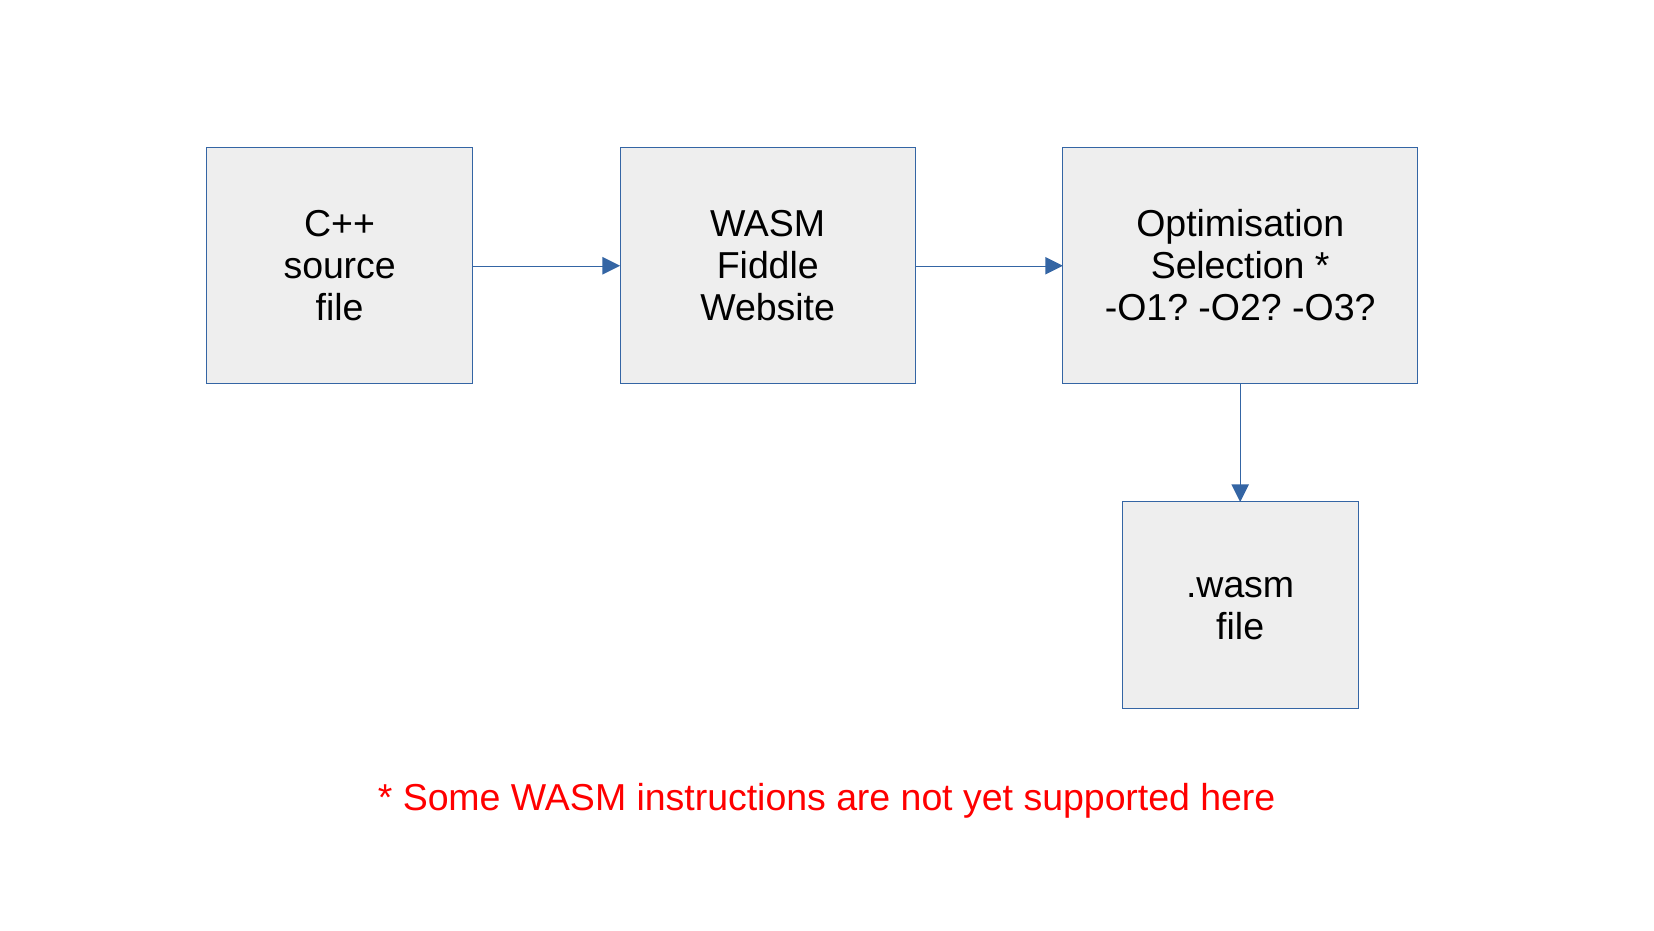

C++
source
file
WASM
Fiddle
Website
Optimisation
Selection *
-O1? -O2? -O3?
.wasm
file
* Some WASM instructions are not yet supported here